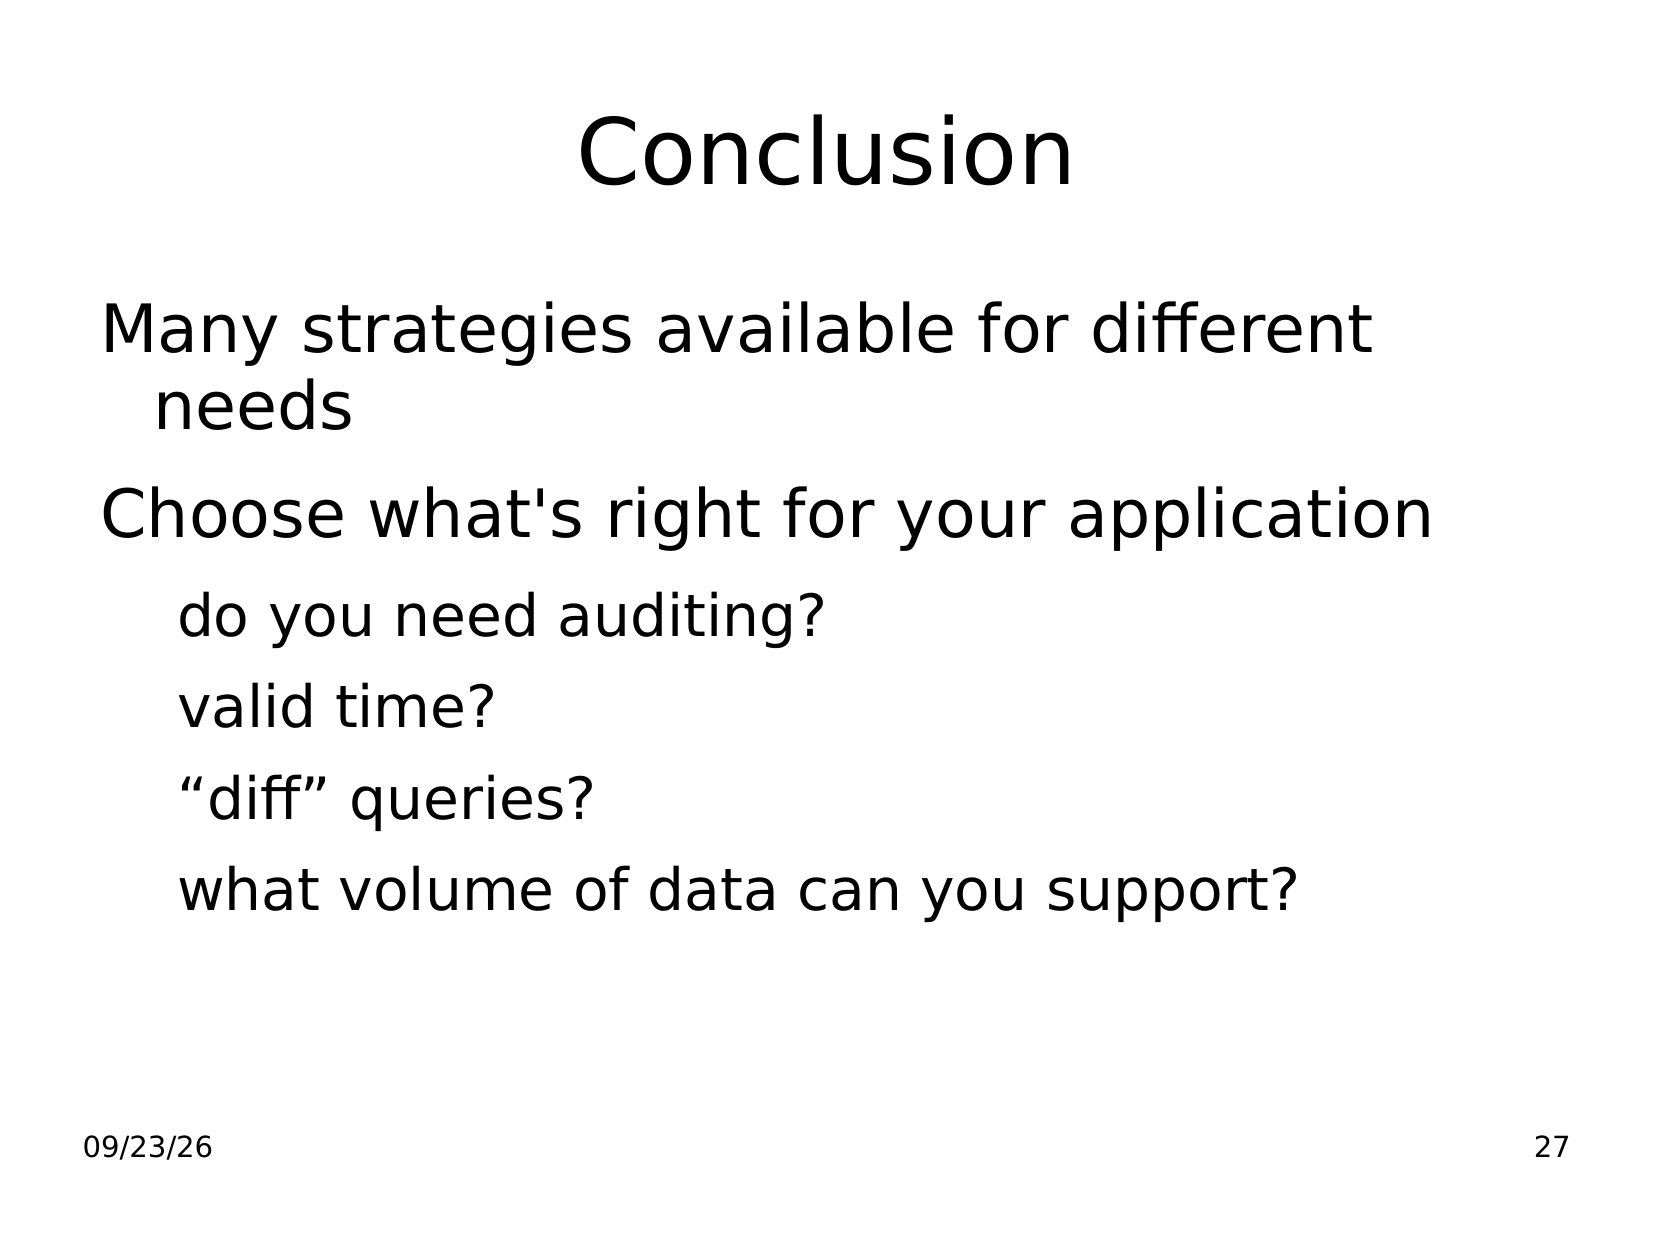

# Conclusion
Many strategies available for different needs
Choose what's right for your application
do you need auditing?
valid time?
“diff” queries?
what volume of data can you support?
27